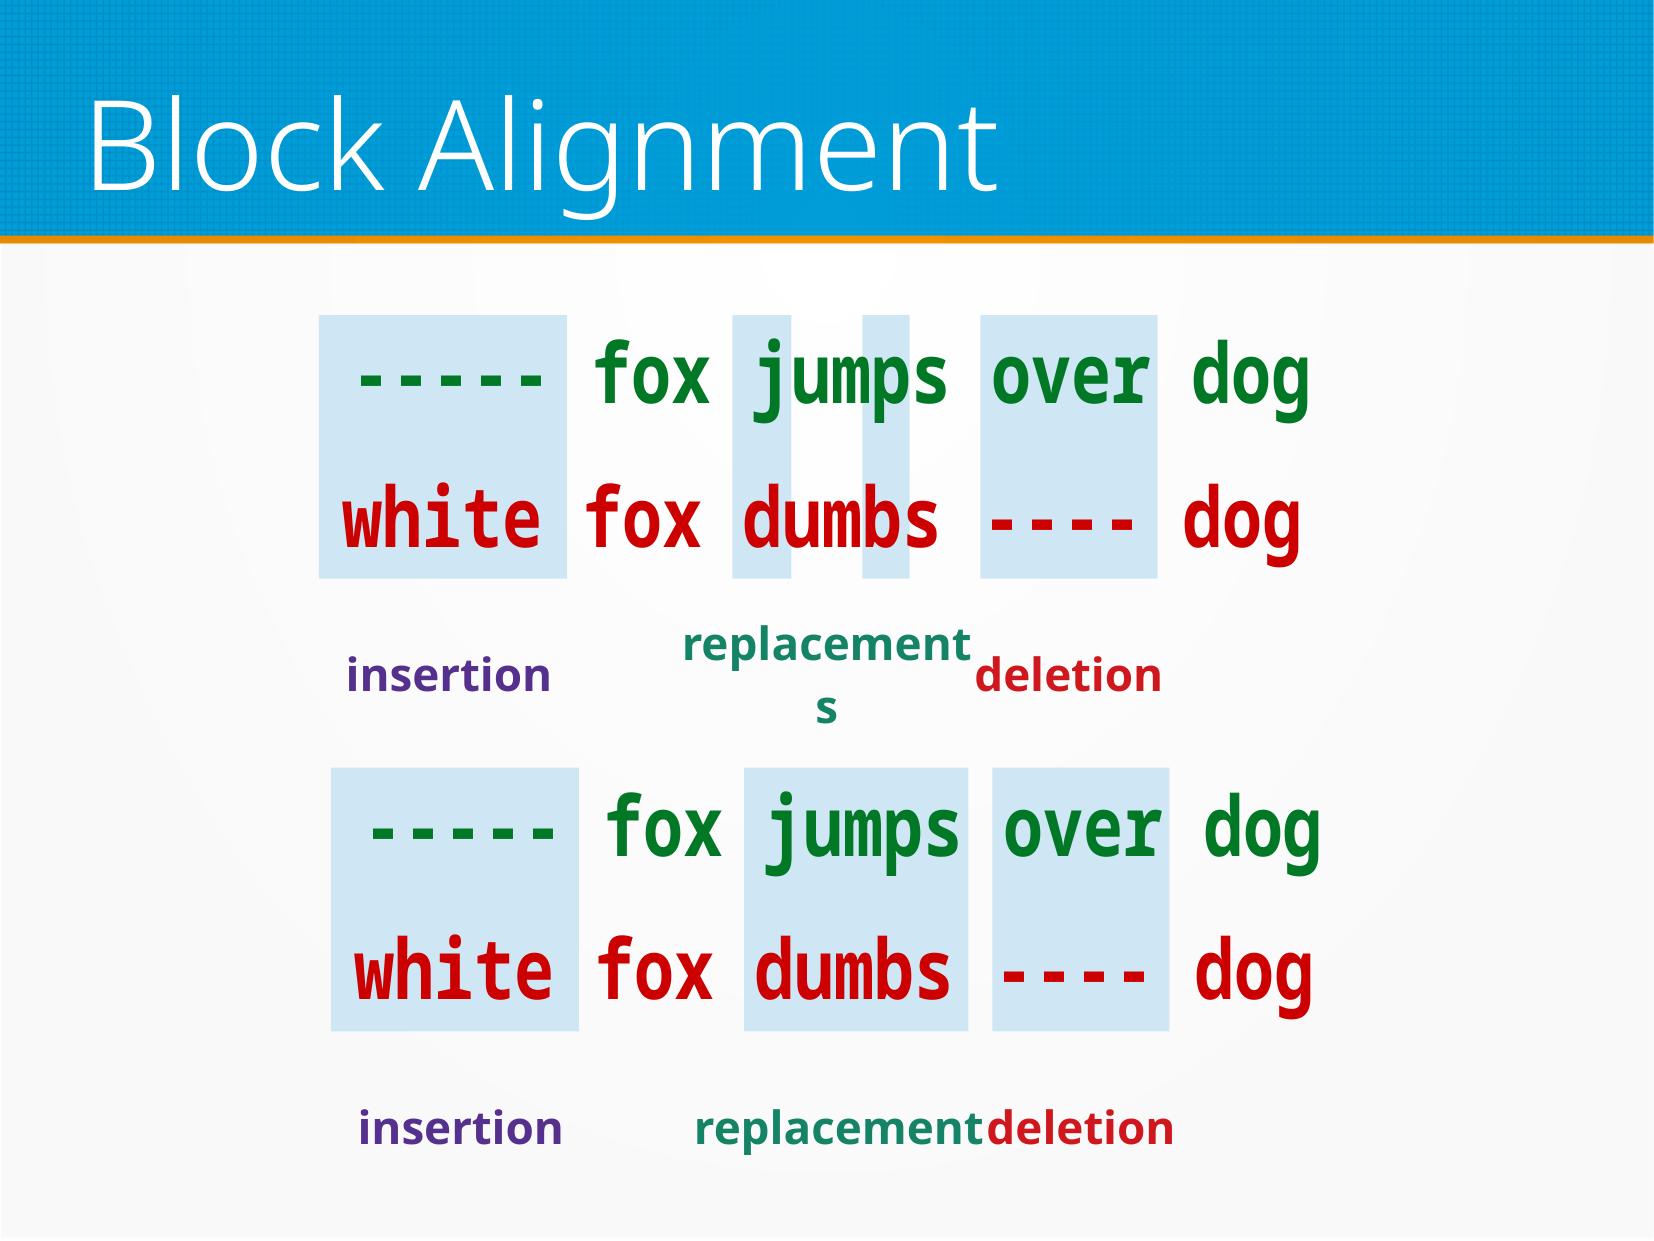

# Block Alignment
----- fox jumps over dog
white fox dumbs ---- dog
replacements
insertion
deletion
----- fox jumps over dog
white fox dumbs ---- dog
insertion
replacement
deletion